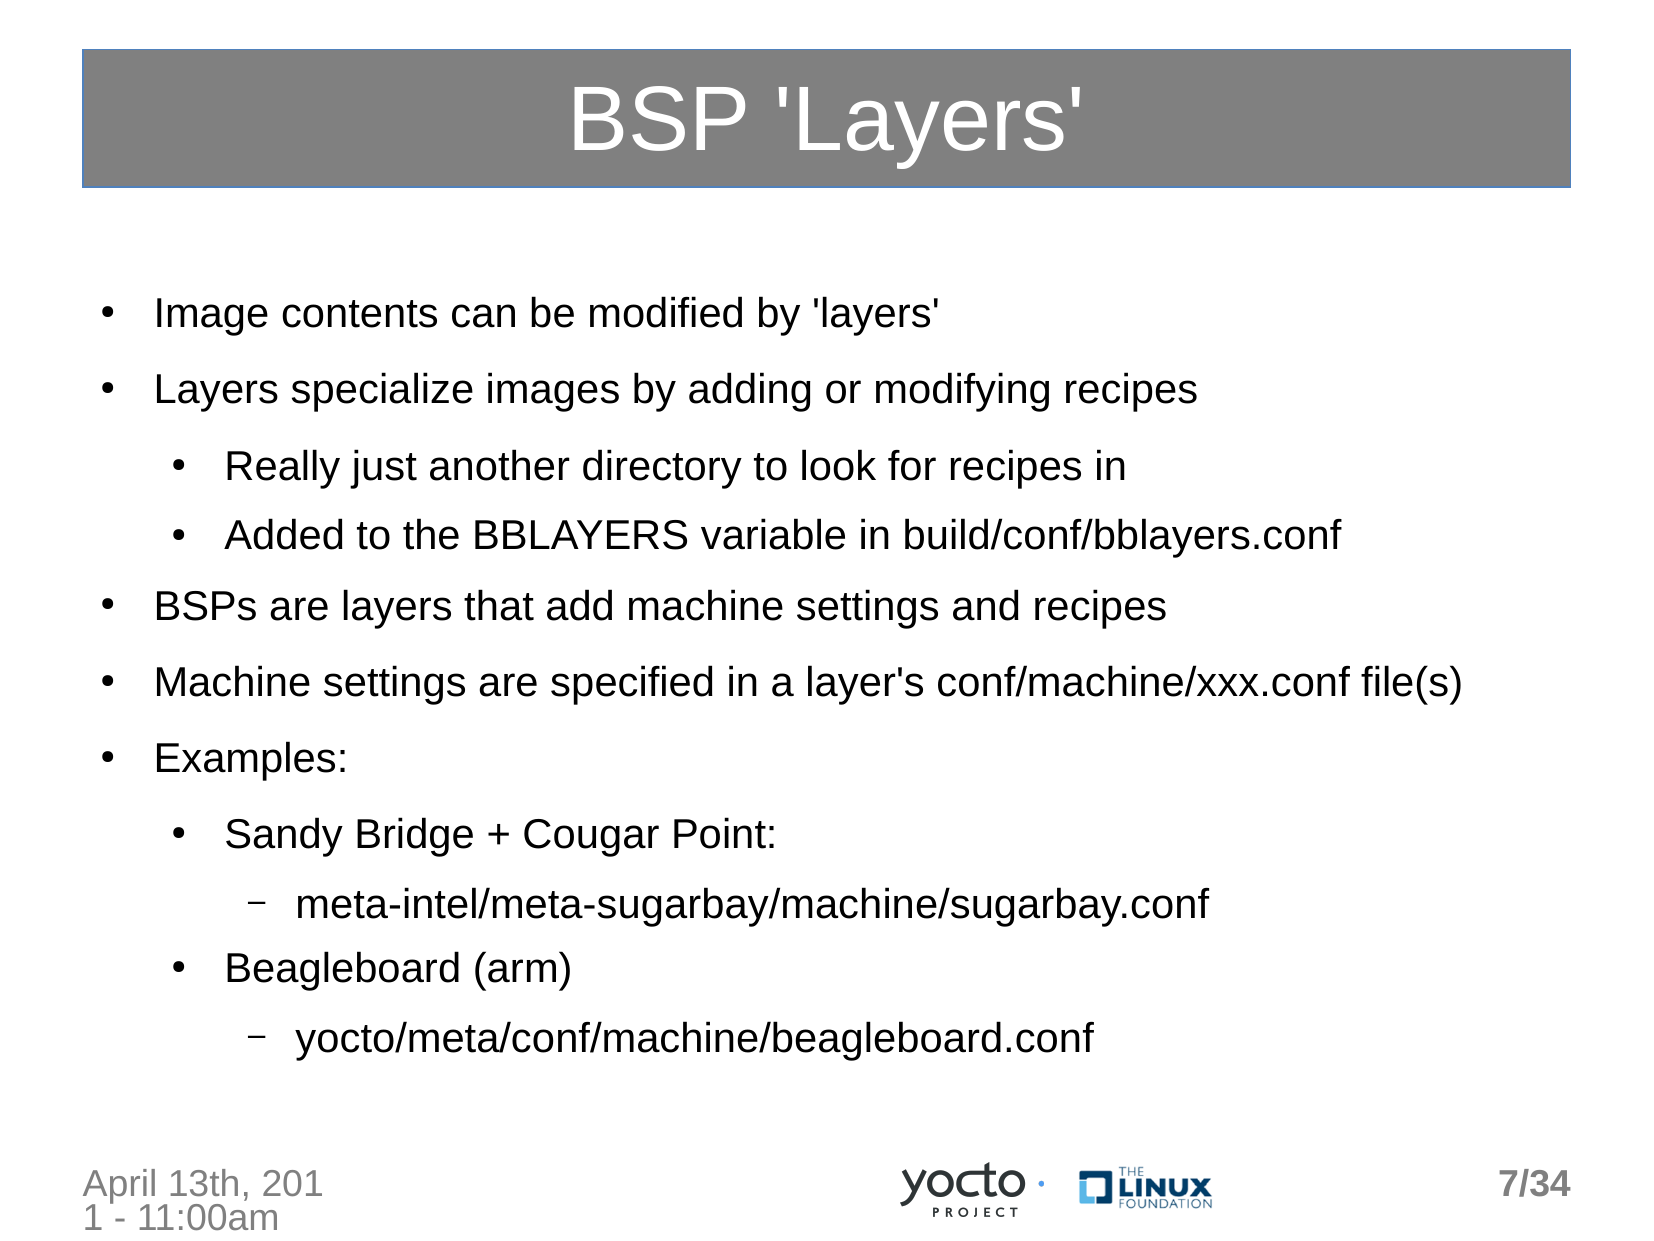

# BSP 'Layers'
Image contents can be modified by 'layers'
Layers specialize images by adding or modifying recipes
Really just another directory to look for recipes in
Added to the BBLAYERS variable in build/conf/bblayers.conf
BSPs are layers that add machine settings and recipes
Machine settings are specified in a layer's conf/machine/xxx.conf file(s)
Examples:
Sandy Bridge + Cougar Point:
meta-intel/meta-sugarbay/machine/sugarbay.conf
Beagleboard (arm)
yocto/meta/conf/machine/beagleboard.conf
April 13th, 2011 - 11:00am
7